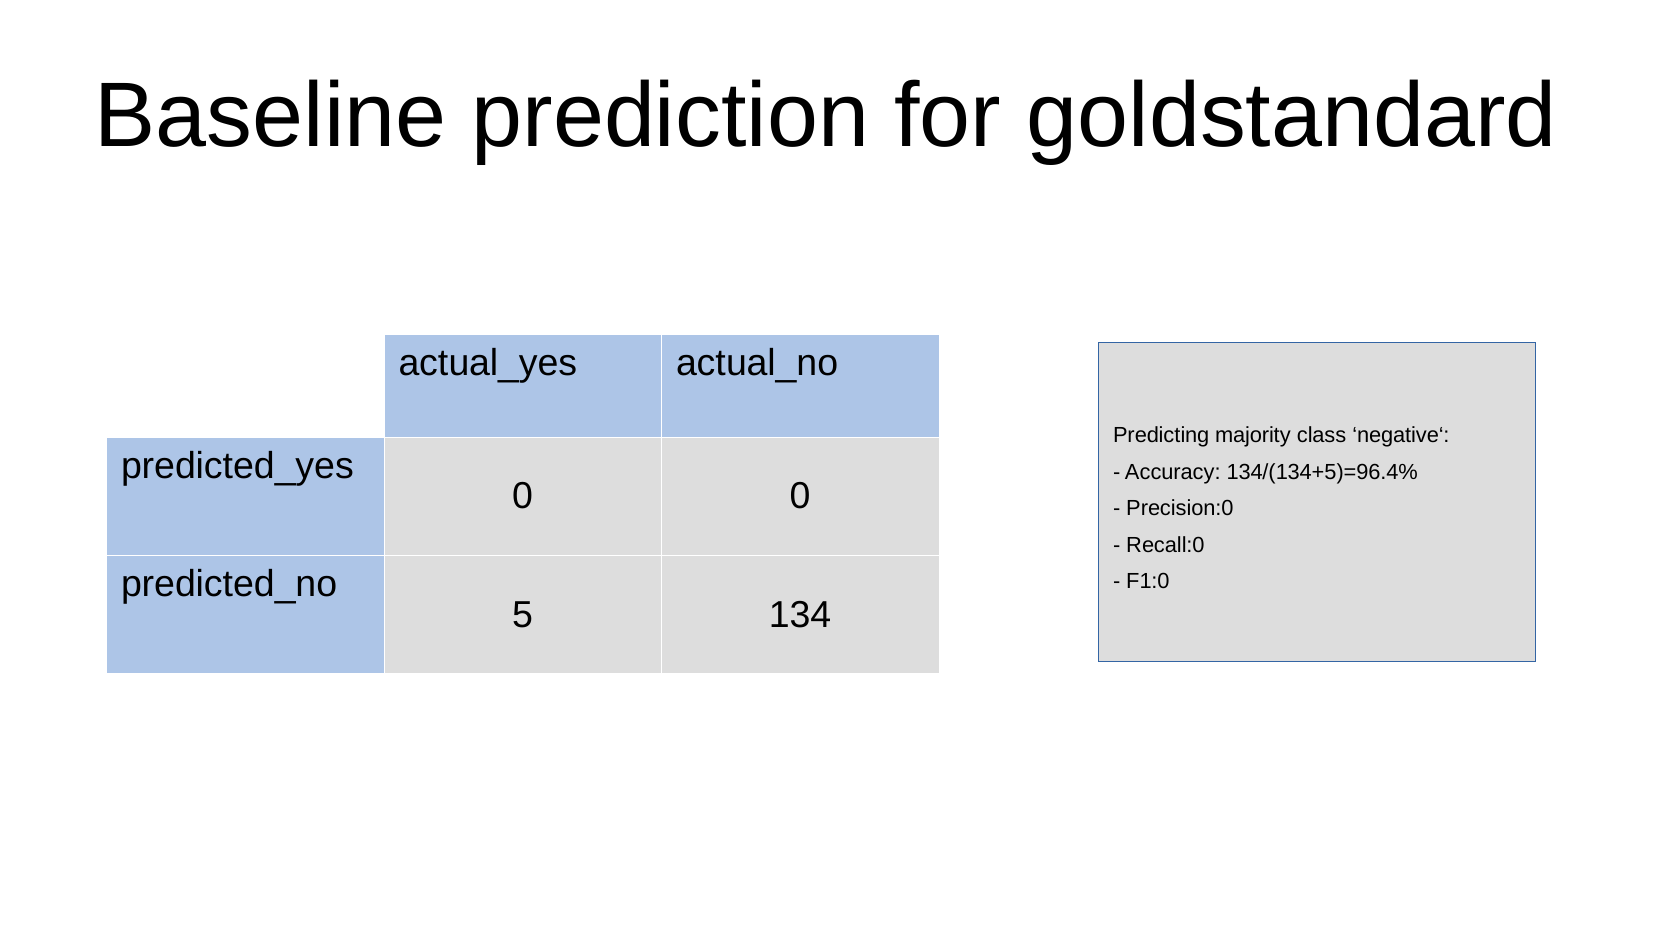

# Baseline prediction for goldstandard
| | actual\_yes | actual\_no |
| --- | --- | --- |
| predicted\_yes | 0 | 0 |
| predicted\_no | 5 | 134 |
Predicting majority class ‘negative‘:
- Accuracy: 134/(134+5)=96.4%
- Precision:0
- Recall:0
- F1:0